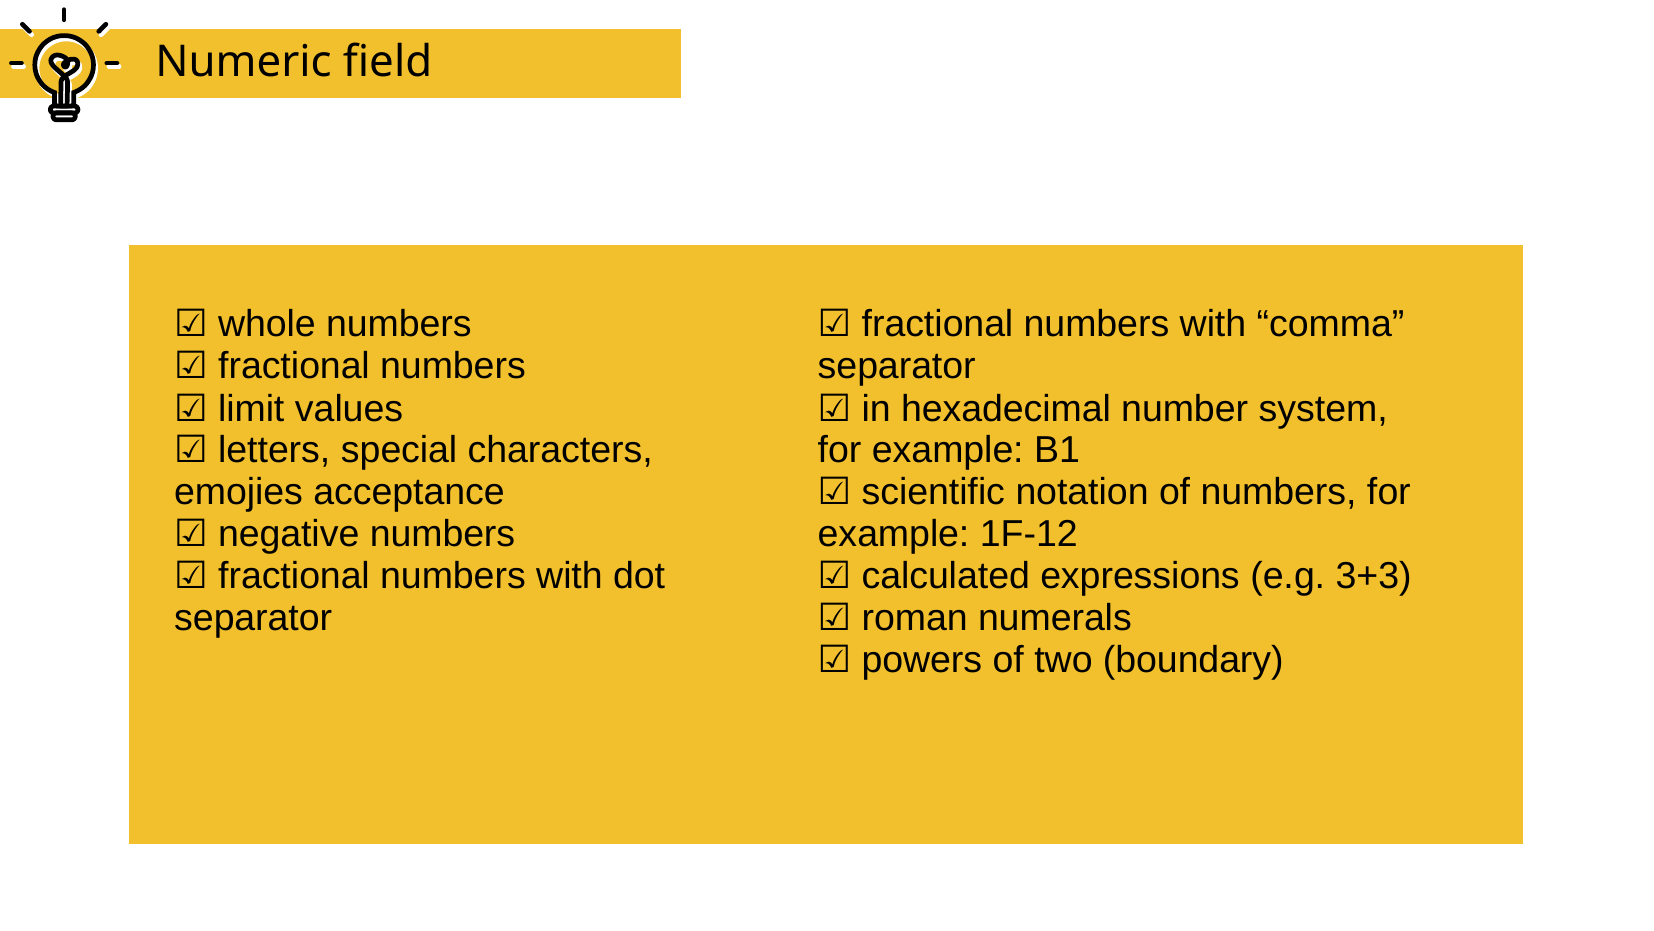

# Numeric field
| ☑ whole numbers ☑ fractional numbers ☑ limit values ☑ letters, special characters, emojies acceptance ☑ negative numbers ☑ fractional numbers with dot separator | ☑ fractional numbers with “comma” separator ☑ in hexadecimal number system, for example: B1 ☑ scientific notation of numbers, for example: 1F-12 ☑ calculated expressions (e.g. 3+3) ☑ roman numerals ☑ powers of two (boundary) |
| --- | --- |